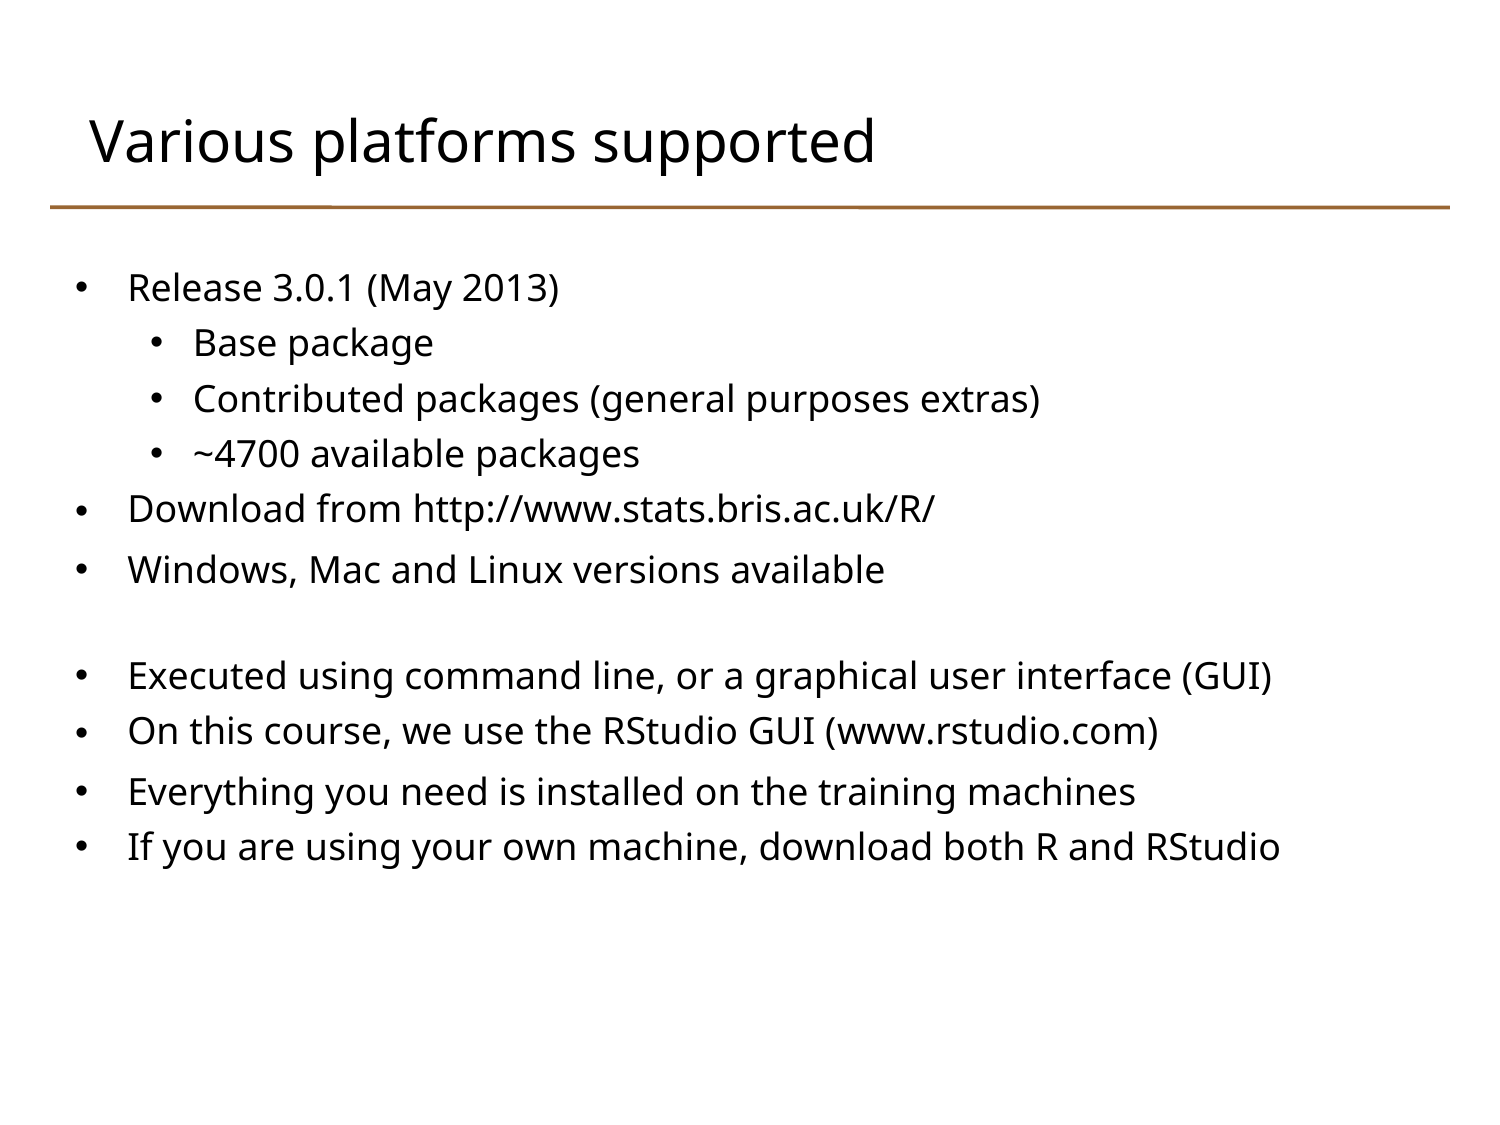

Various platforms supported
Release 3.0.1 (May 2013)
Base package
Contributed packages (general purposes extras)
~4700 available packages
Download from http://www.stats.bris.ac.uk/R/
Windows, Mac and Linux versions available
Executed using command line, or a graphical user interface (GUI)
On this course, we use the RStudio GUI (www.rstudio.com)
Everything you need is installed on the training machines
If you are using your own machine, download both R and RStudio